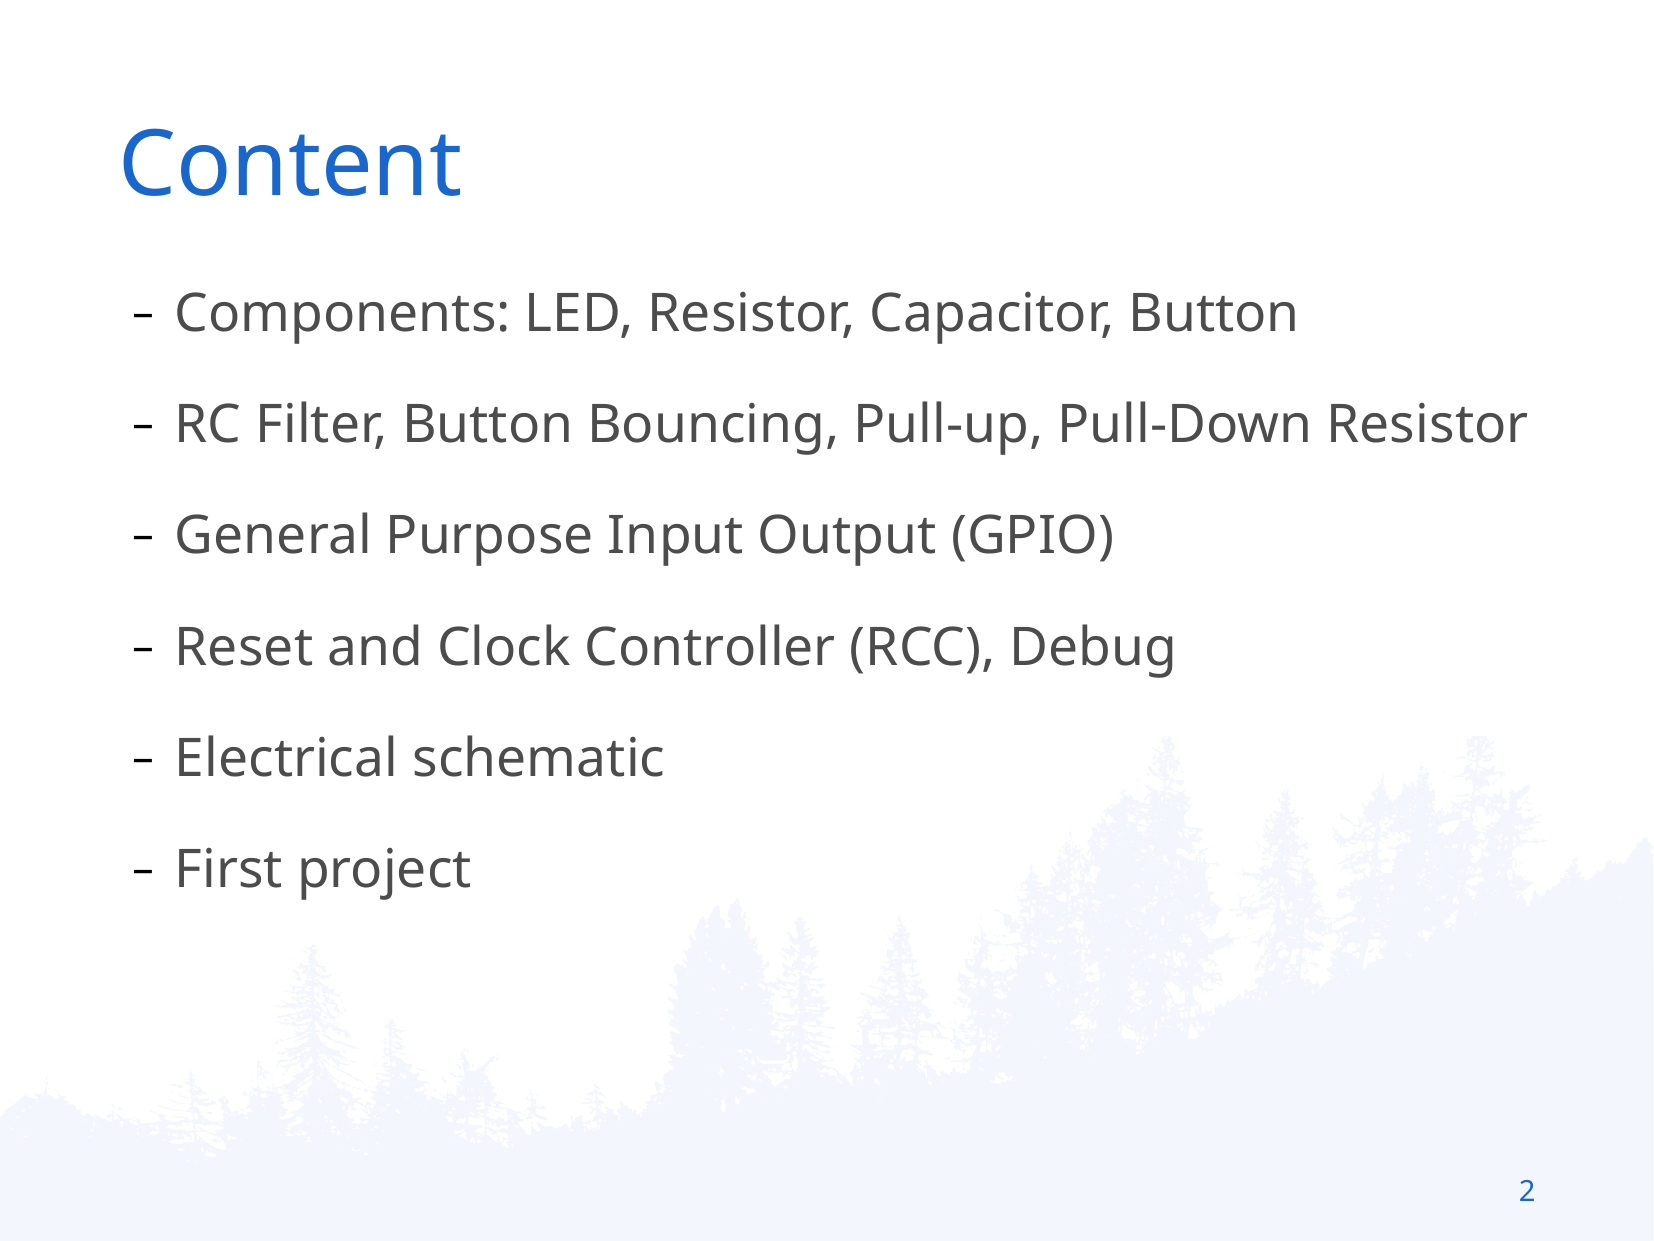

# Content
Components: LED, Resistor, Capacitor, Button
RC Filter, Button Bouncing, Pull-up, Pull-Down Resistor
General Purpose Input Output (GPIO)
Reset and Clock Controller (RCC), Debug
Electrical schematic
First project
2